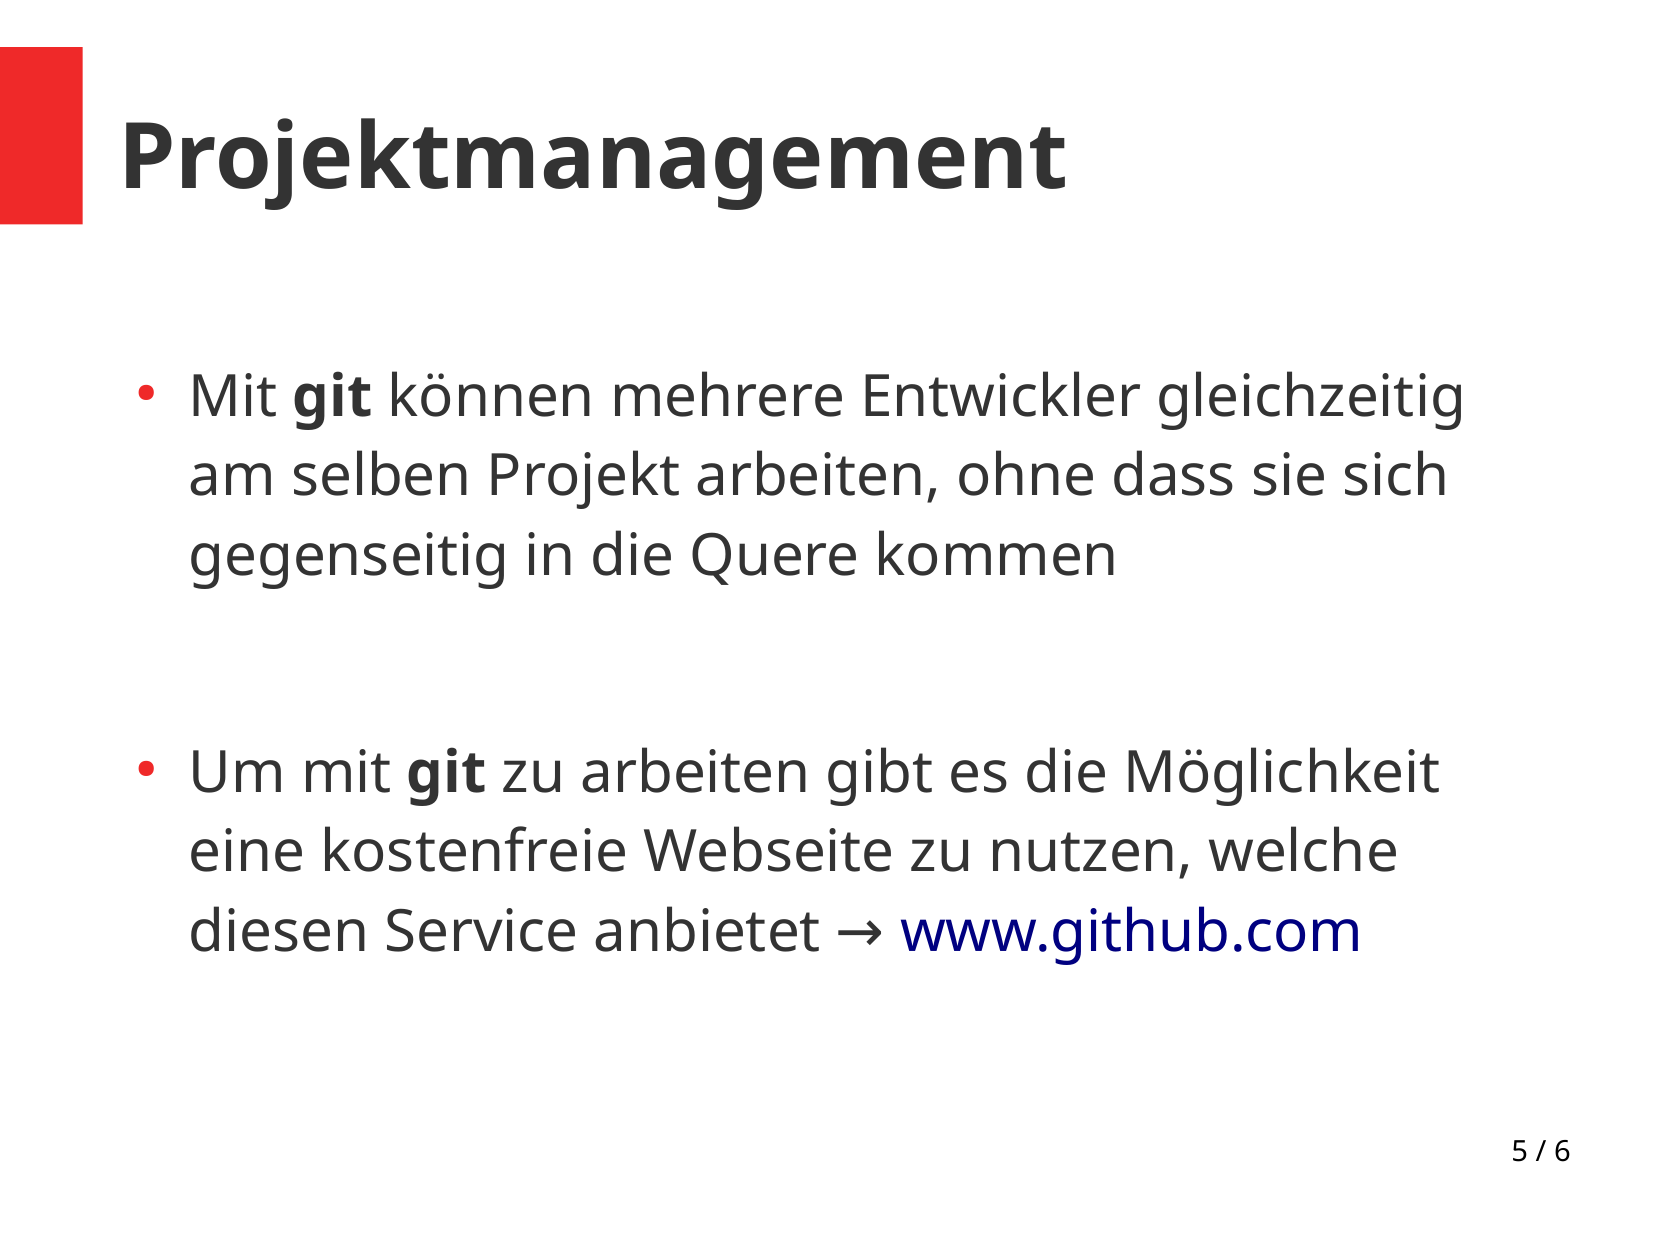

# Projektmanagement
Mit git können mehrere Entwickler gleichzeitig am selben Projekt arbeiten, ohne dass sie sich gegenseitig in die Quere kommen
Um mit git zu arbeiten gibt es die Möglichkeit eine kostenfreie Webseite zu nutzen, welche diesen Service anbietet → www.github.com
5